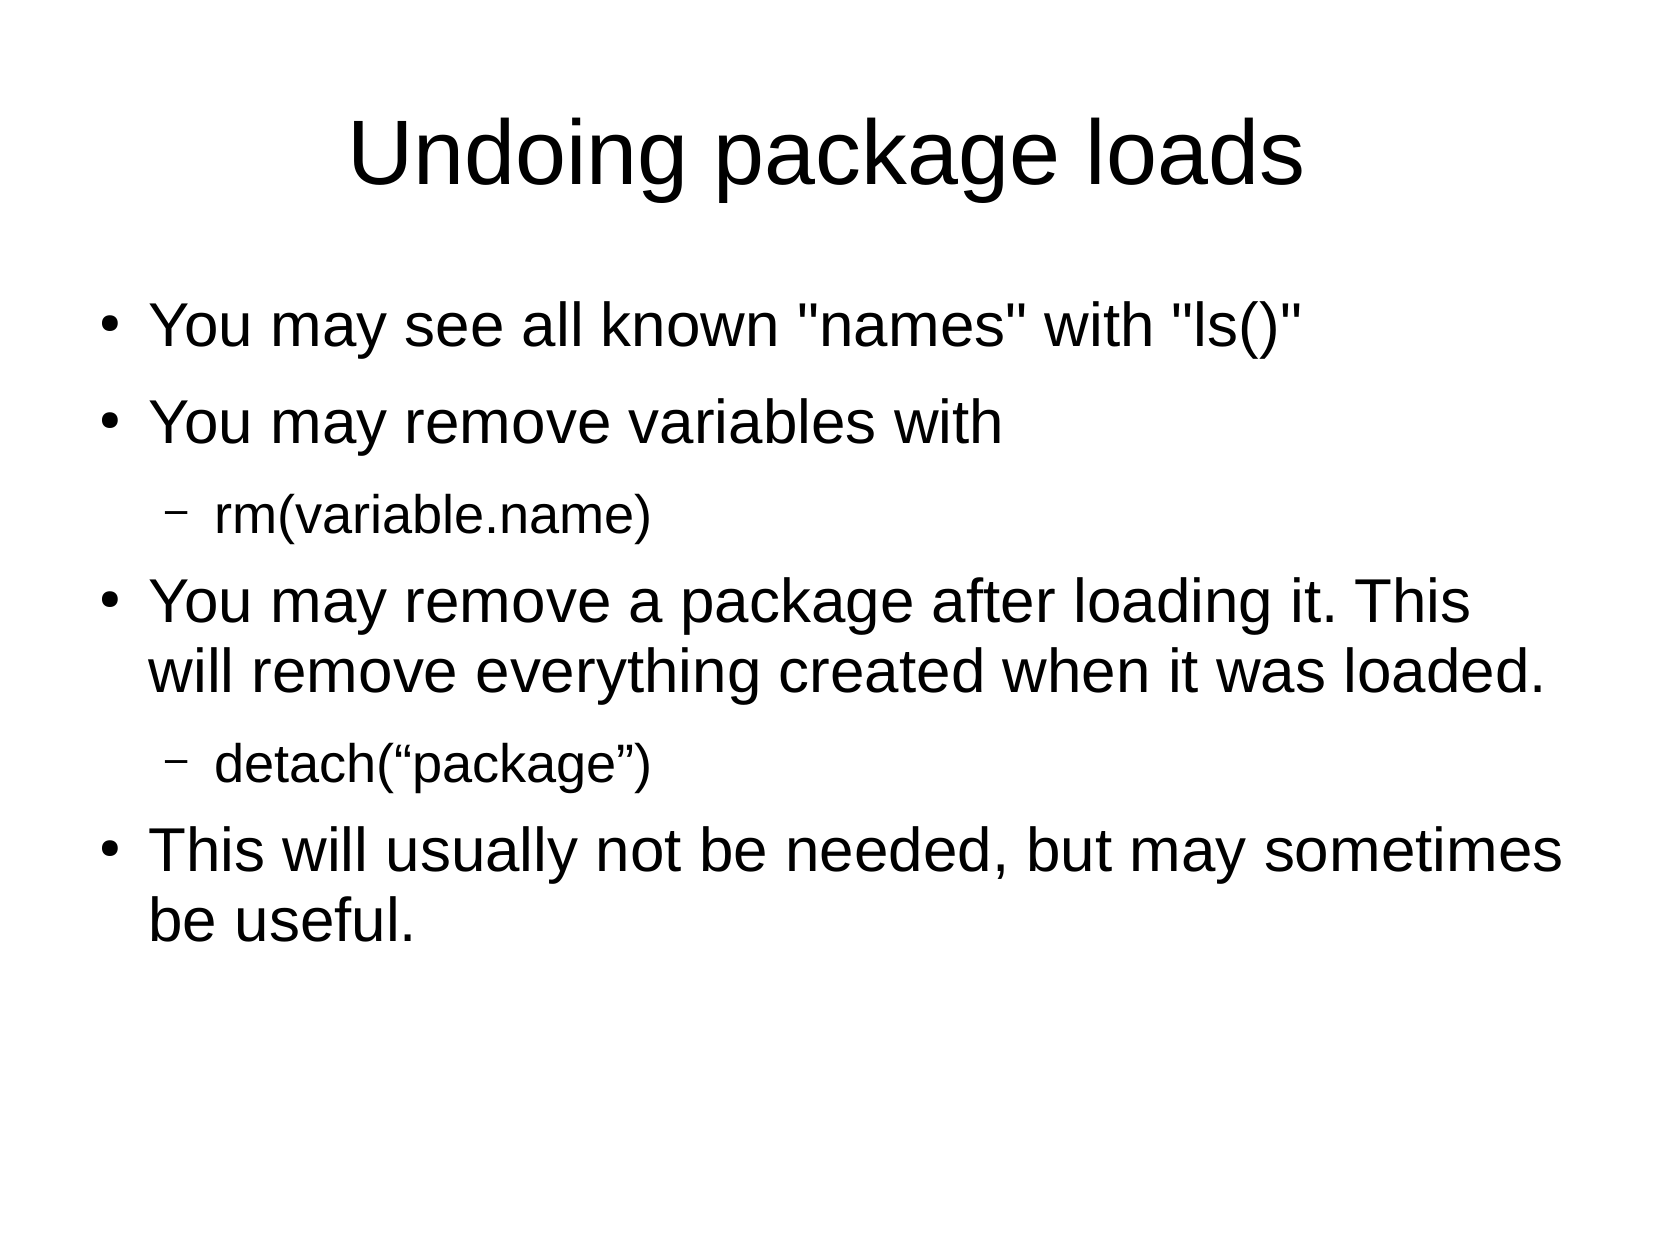

# Undoing package loads
You may see all known "names" with "ls()"
You may remove variables with
rm(variable.name)
You may remove a package after loading it. This will remove everything created when it was loaded.
detach(“package”)
This will usually not be needed, but may sometimes be useful.